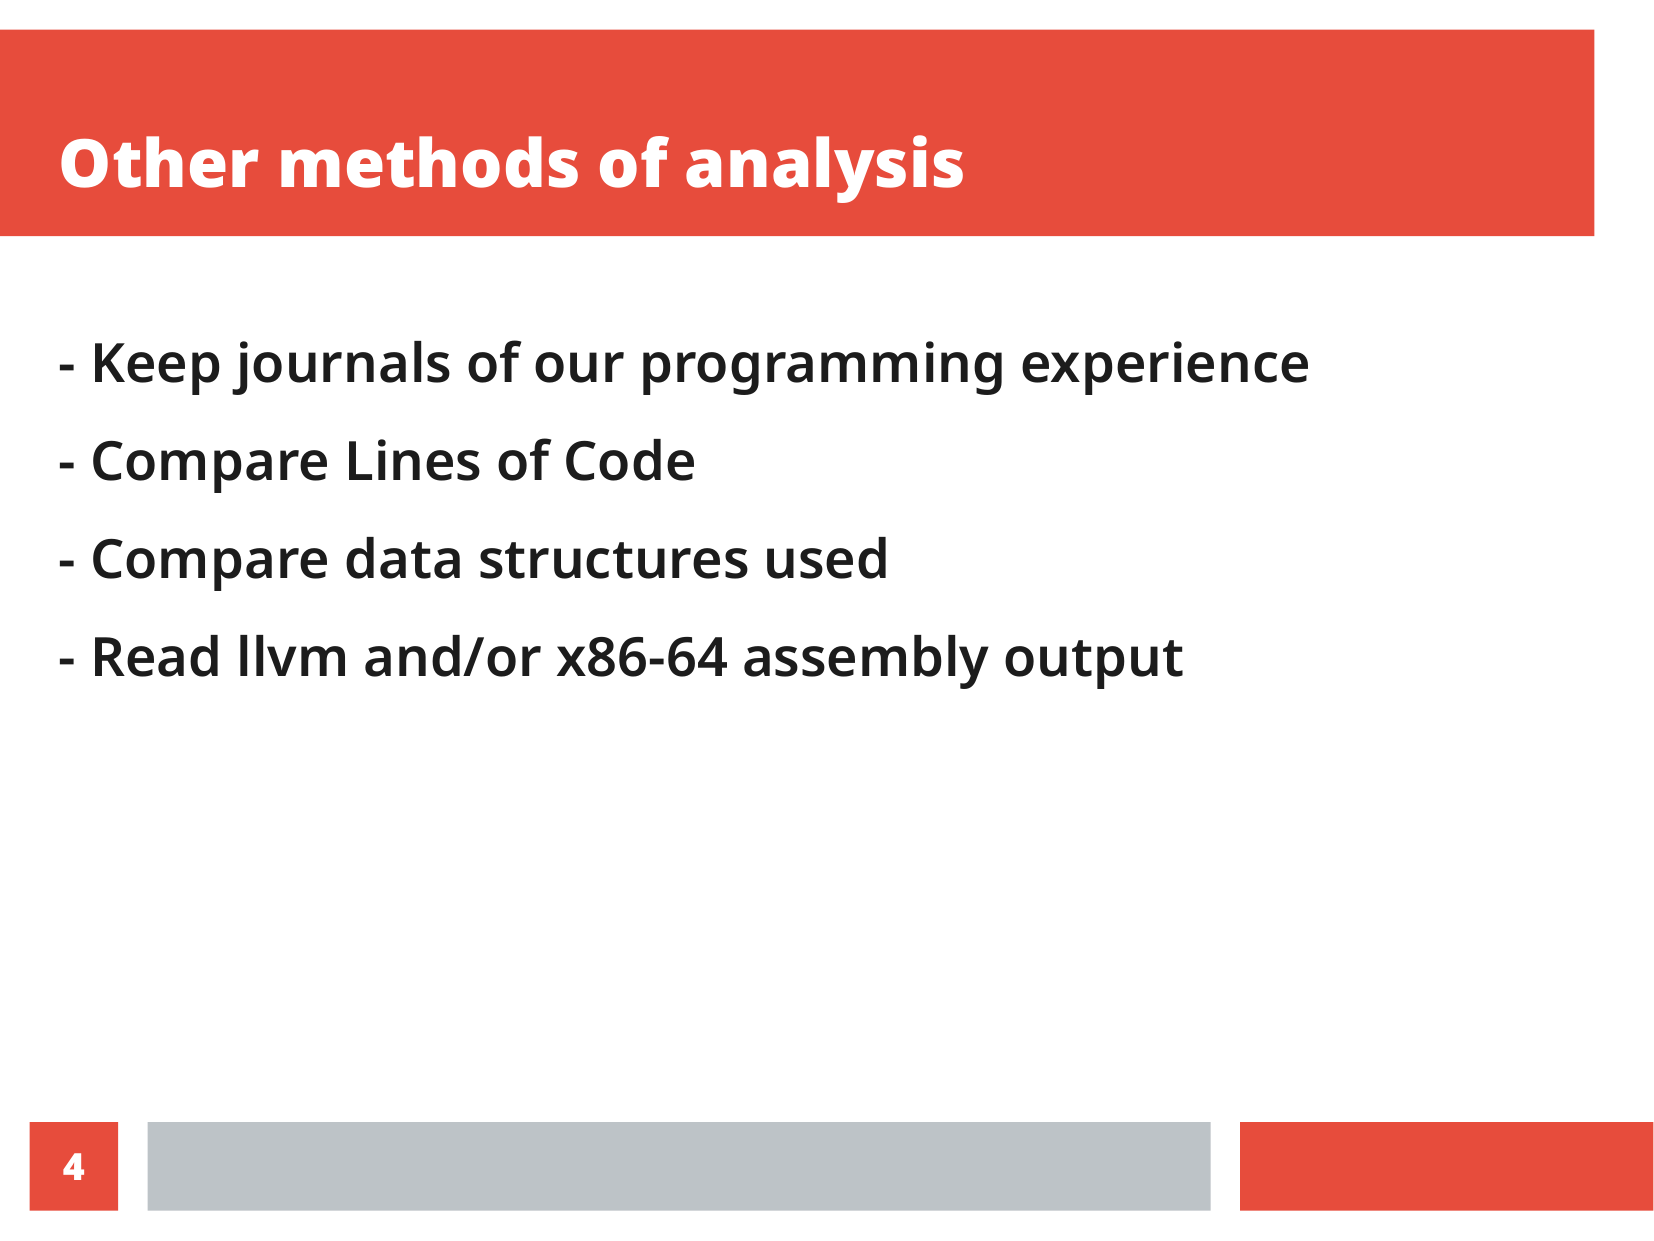

# Other methods of analysis
- Keep journals of our programming experience
- Compare Lines of Code
- Compare data structures used
- Read llvm and/or x86-64 assembly output
4